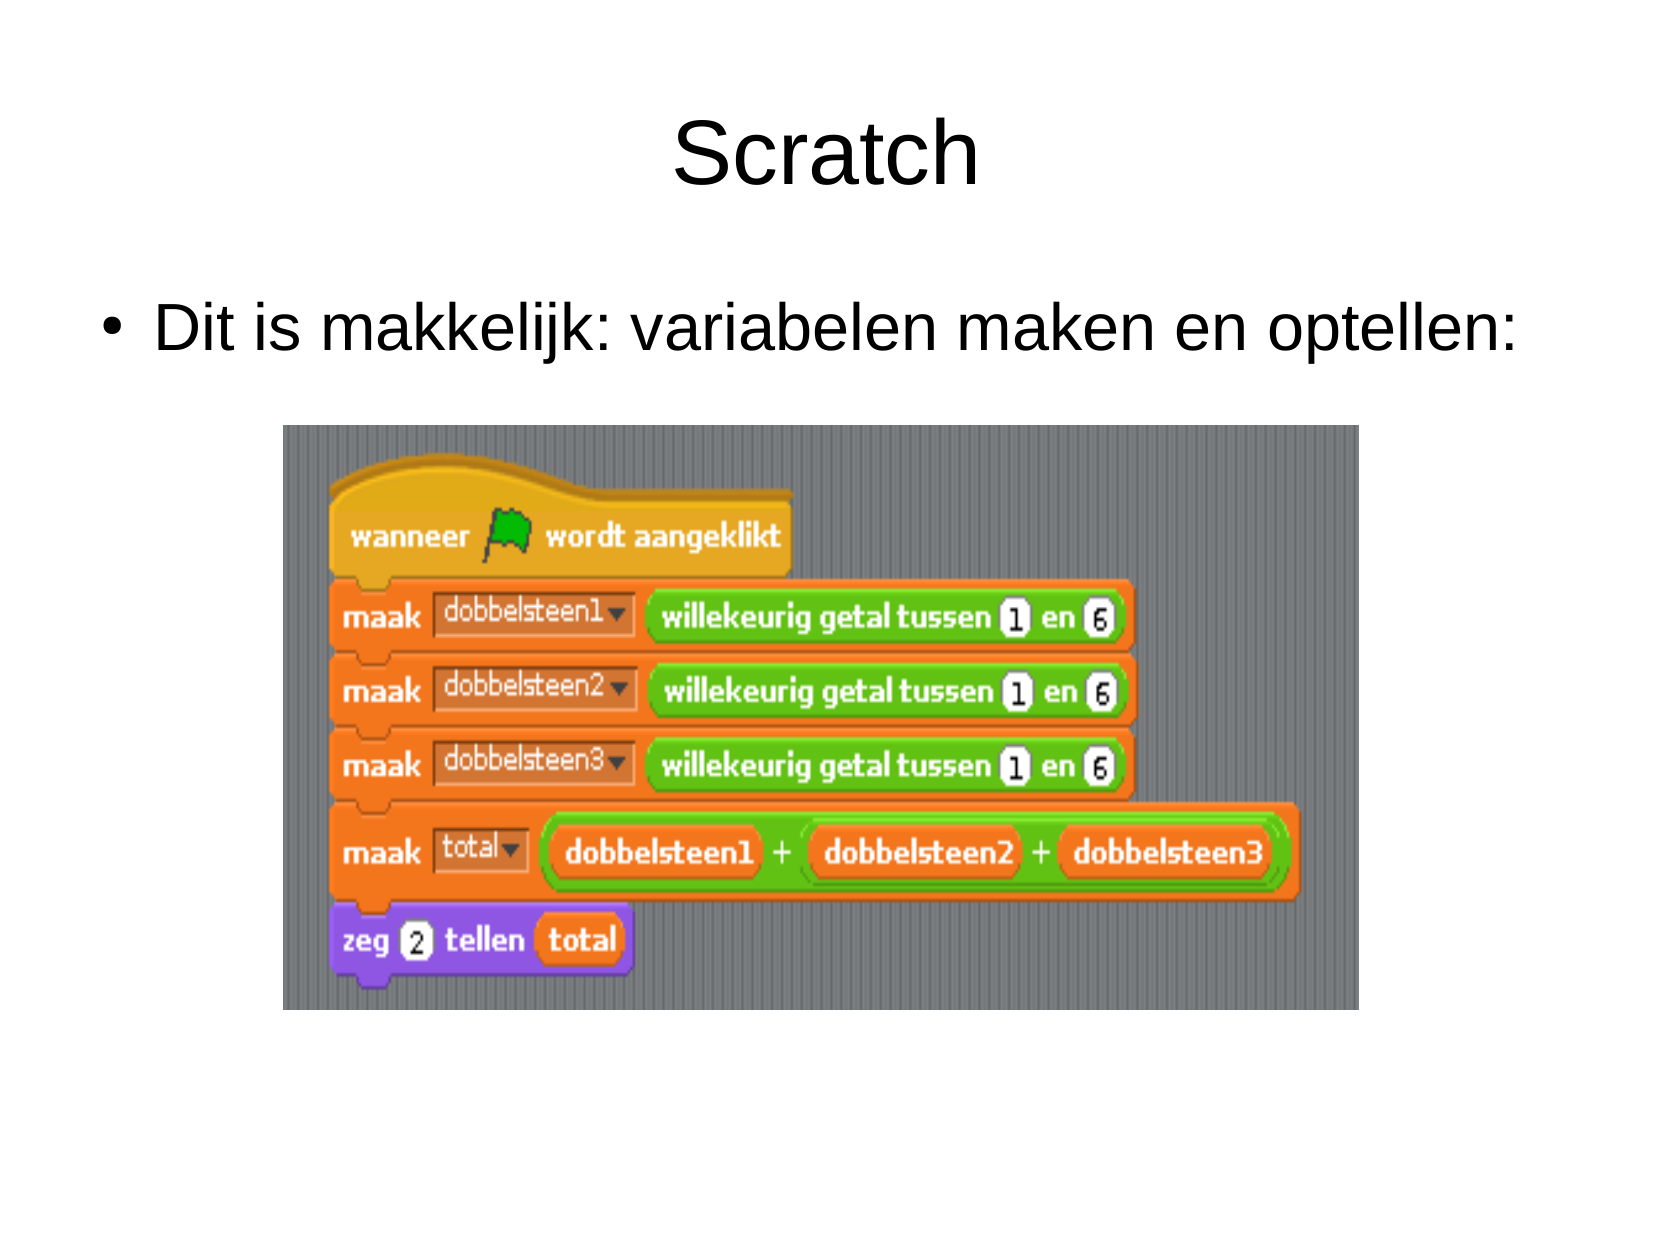

# Scratch
Dit is makkelijk: variabelen maken en optellen: